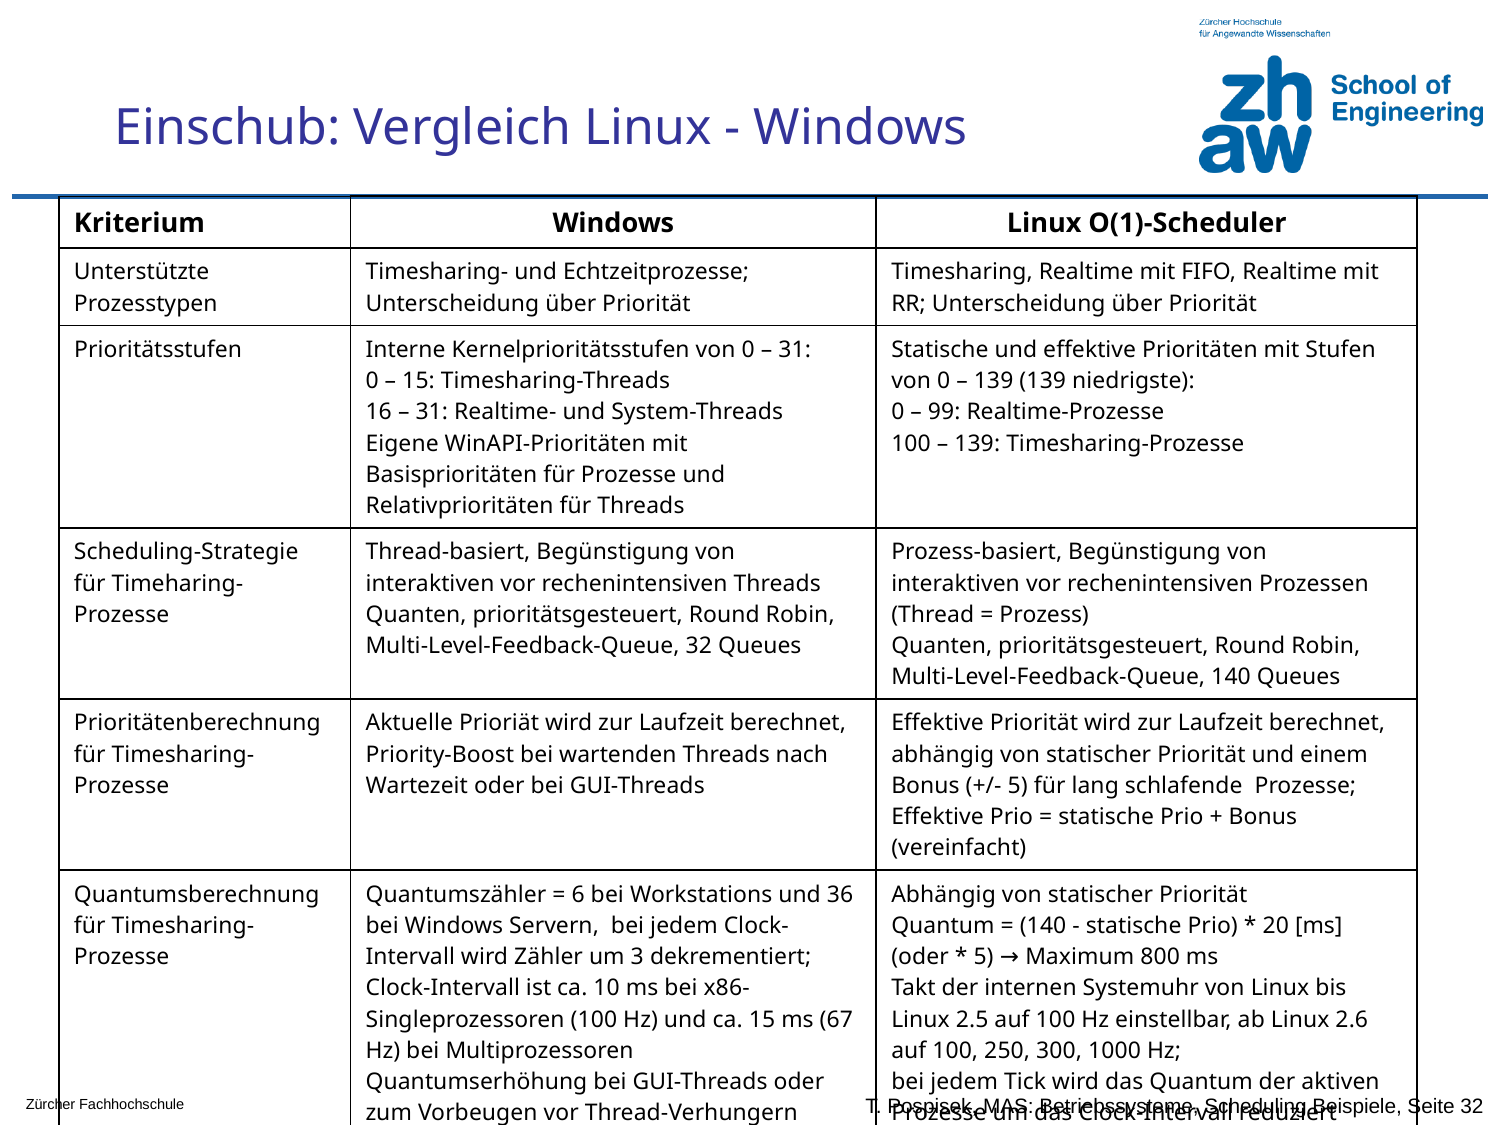

# Einschub: Vergleich Linux - Windows
| Kriterium | Windows | Linux O(1)-Scheduler |
| --- | --- | --- |
| Unterstützte Prozesstypen | Timesharing- und Echtzeitprozesse; Unterscheidung über Priorität | Timesharing, Realtime mit FIFO, Realtime mit RR; Unterscheidung über Priorität |
| Prioritätsstufen | Interne Kernelprioritätsstufen von 0 – 31: 0 – 15: Timesharing-Threads 16 – 31: Realtime- und System-Threads Eigene WinAPI-Prioritäten mit Basisprioritäten für Prozesse und Relativprioritäten für Threads | Statische und effektive Prioritäten mit Stufen von 0 – 139 (139 niedrigste): 0 – 99: Realtime-Prozesse 100 – 139: Timesharing-Prozesse |
| Scheduling-Strategie für Timeharing-Prozesse | Thread-basiert, Begünstigung von interaktiven vor rechenintensiven Threads Quanten, prioritätsgesteuert, Round Robin, Multi-Level-Feedback-Queue, 32 Queues | Prozess-basiert, Begünstigung von interaktiven vor rechenintensiven Prozessen (Thread = Prozess) Quanten, prioritätsgesteuert, Round Robin, Multi-Level-Feedback-Queue, 140 Queues |
| Prioritätenberechnung für Timesharing-Prozesse | Aktuelle Prioriät wird zur Laufzeit berechnet, Priority-Boost bei wartenden Threads nach Wartezeit oder bei GUI-Threads | Effektive Priorität wird zur Laufzeit berechnet, abhängig von statischer Priorität und einem Bonus (+/- 5) für lang schlafende Prozesse; Effektive Prio = statische Prio + Bonus (vereinfacht) |
| Quantumsberechnung für Timesharing-Prozesse | Quantumszähler = 6 bei Workstations und 36 bei Windows Servern, bei jedem Clock-Intervall wird Zähler um 3 dekrementiert; Clock-Intervall ist ca. 10 ms bei x86-Singleprozessoren (100 Hz) und ca. 15 ms (67 Hz) bei Multiprozessoren Quantumserhöhung bei GUI-Threads oder zum Vorbeugen vor Thread-Verhungern | Abhängig von statischer Priorität Quantum = (140 - statische Prio) \* 20 [ms] (oder \* 5) → Maximum 800 ms Takt der internen Systemuhr von Linux bis Linux 2.5 auf 100 Hz einstellbar, ab Linux 2.6 auf 100, 250, 300, 1000 Hz; bei jedem Tick wird das Quantum der aktiven Prozesse um das Clock-Intervall reduziert |